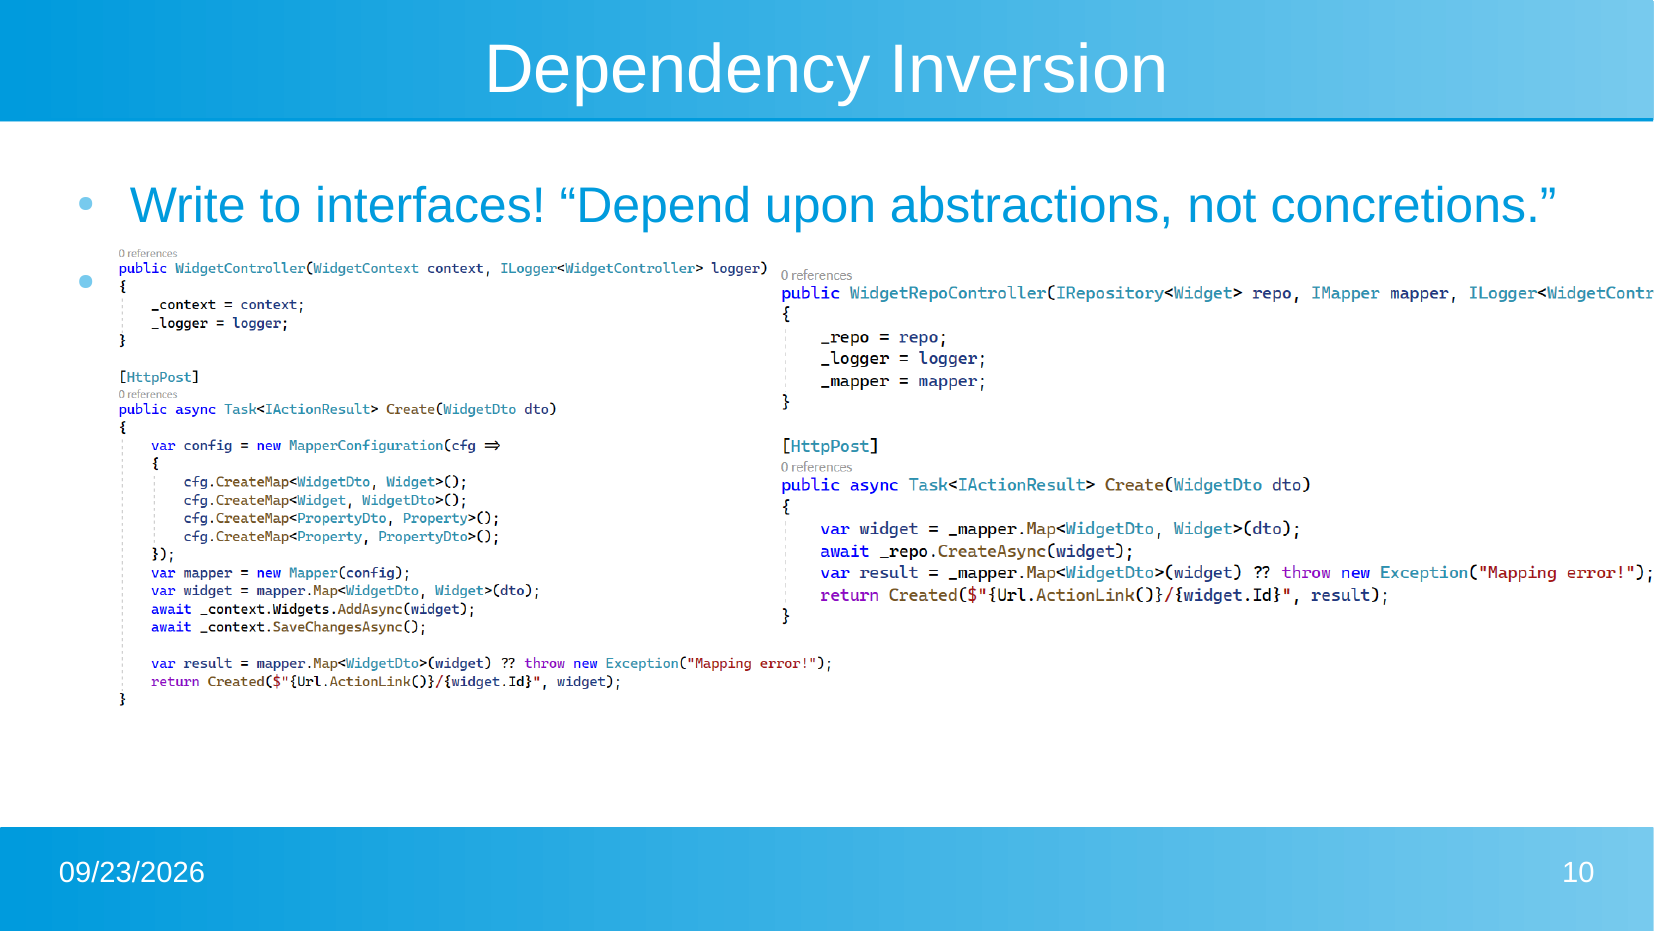

# Dependency Inversion
Write to interfaces! “Depend upon abstractions, not concretions.”
10